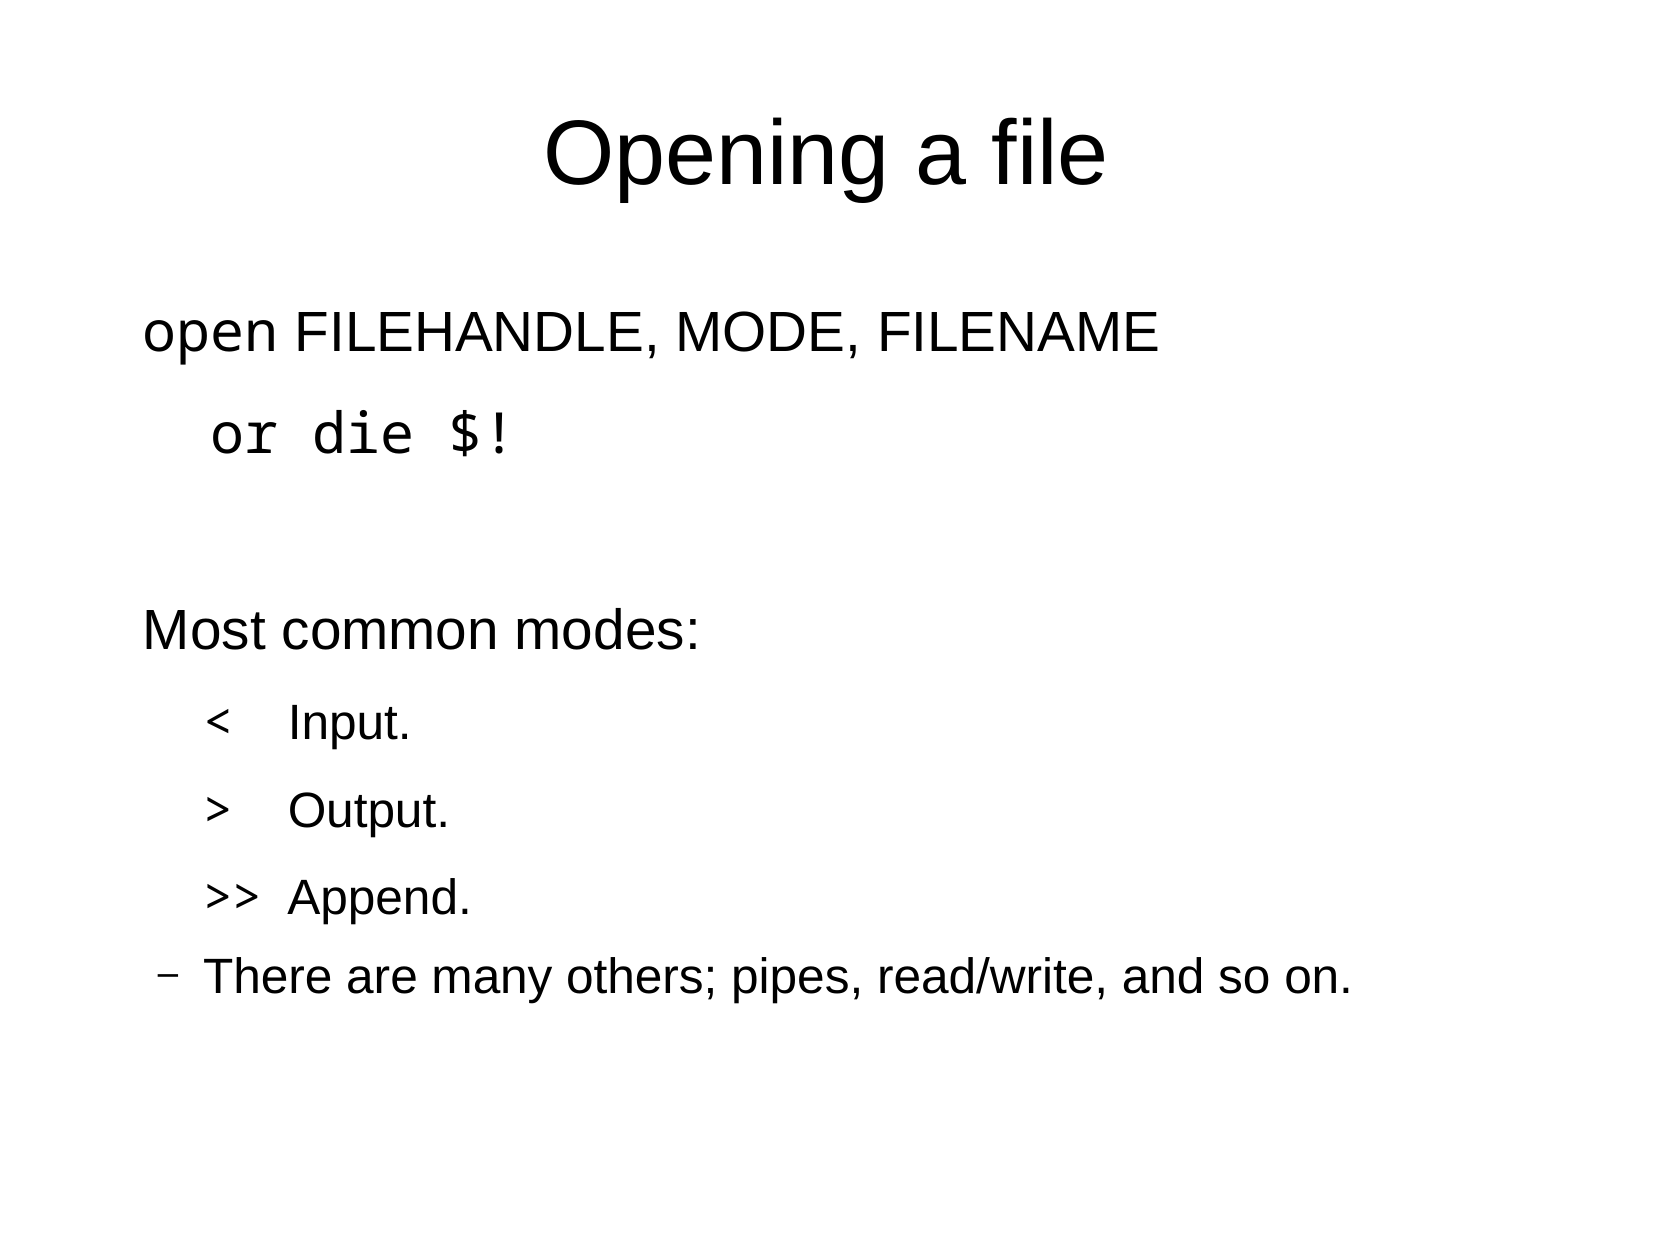

# Opening a file
open FILEHANDLE, MODE, FILENAME
 or die $!
Most common modes:
< Input.
> Output.
>> Append.
There are many others; pipes, read/write, and so on.